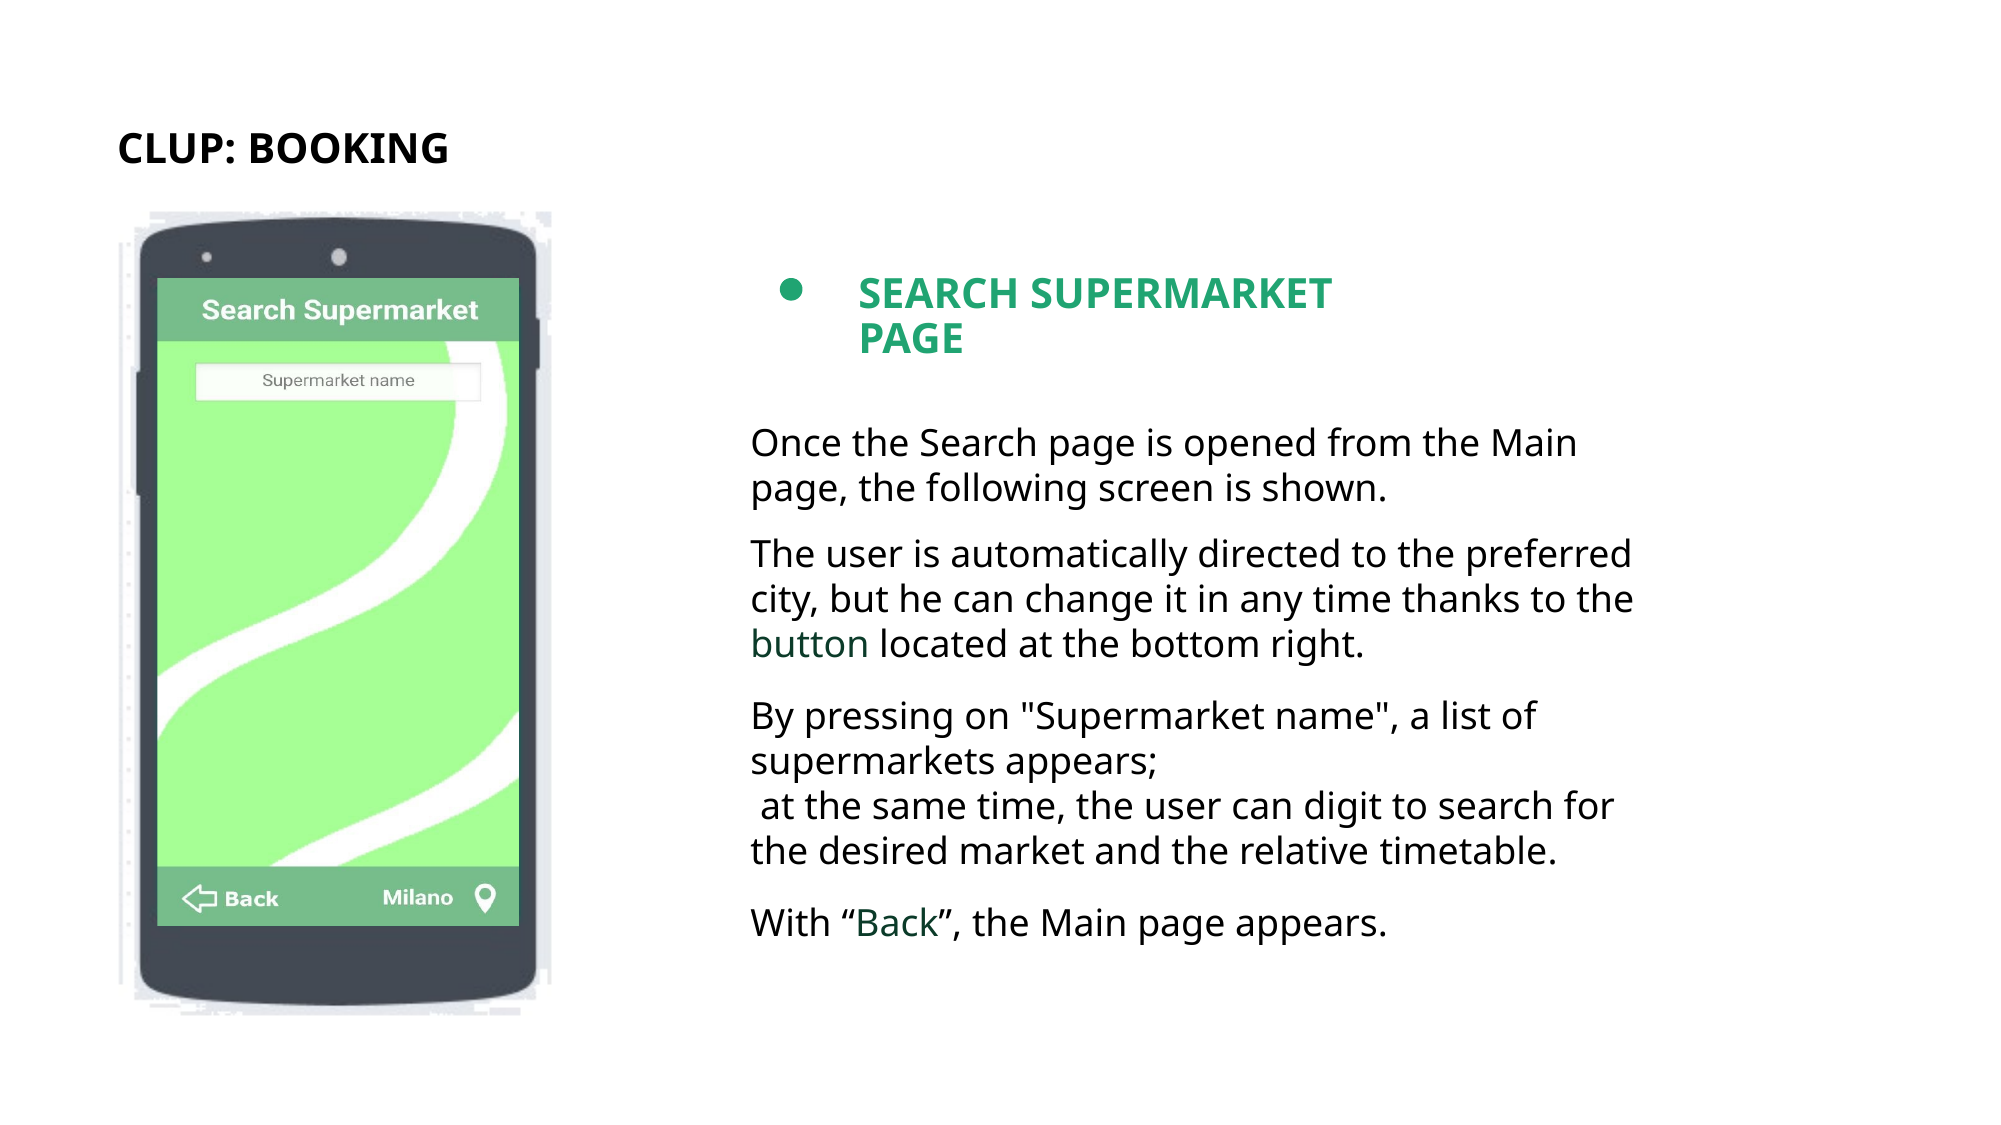

# CLUP: BOOKING
SEARCH SUPERMARKET PAGE
Once the Search page is opened from the Main page, the following screen is shown.
The user is automatically directed to the preferred city, but he can change it in any time thanks to the button located at the bottom right.
By pressing on "Supermarket name", a list of supermarkets appears;
 at the same time, the user can digit to search for the desired market and the relative timetable.
With “Back”, the Main page appears.